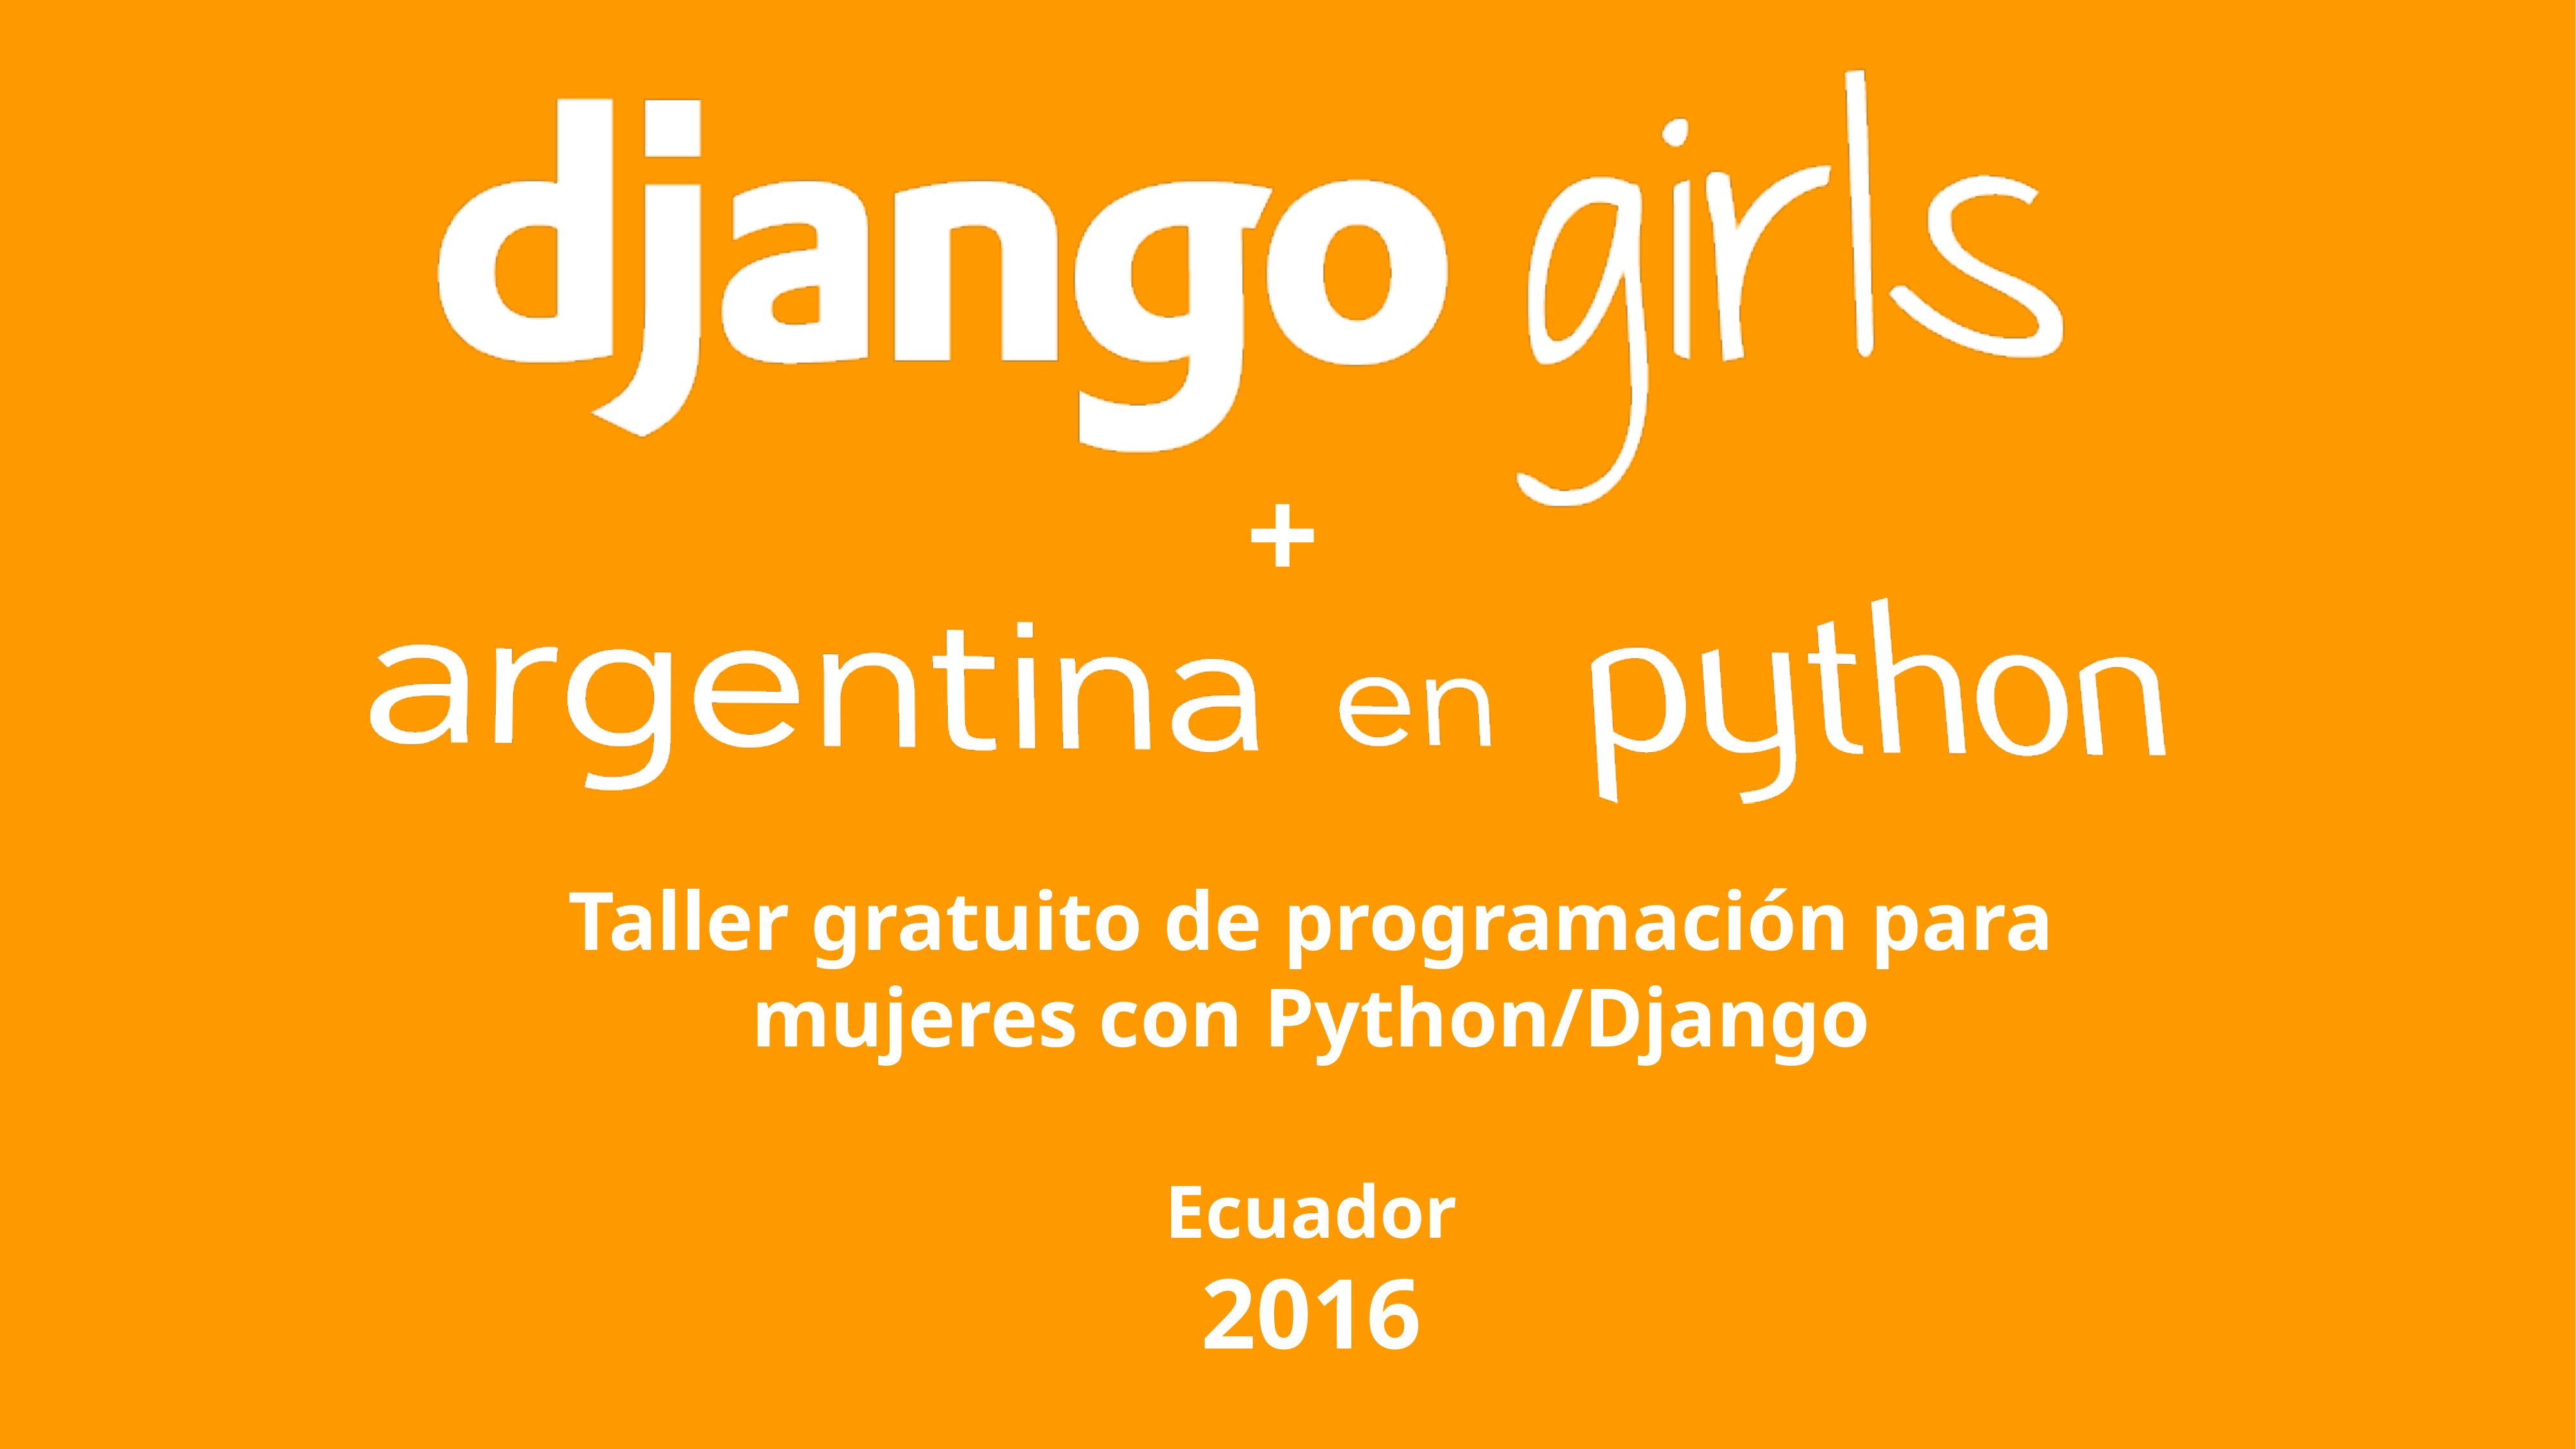

+
Taller gratuito de programación para
mujeres con Python/Django
Ecuador
2016